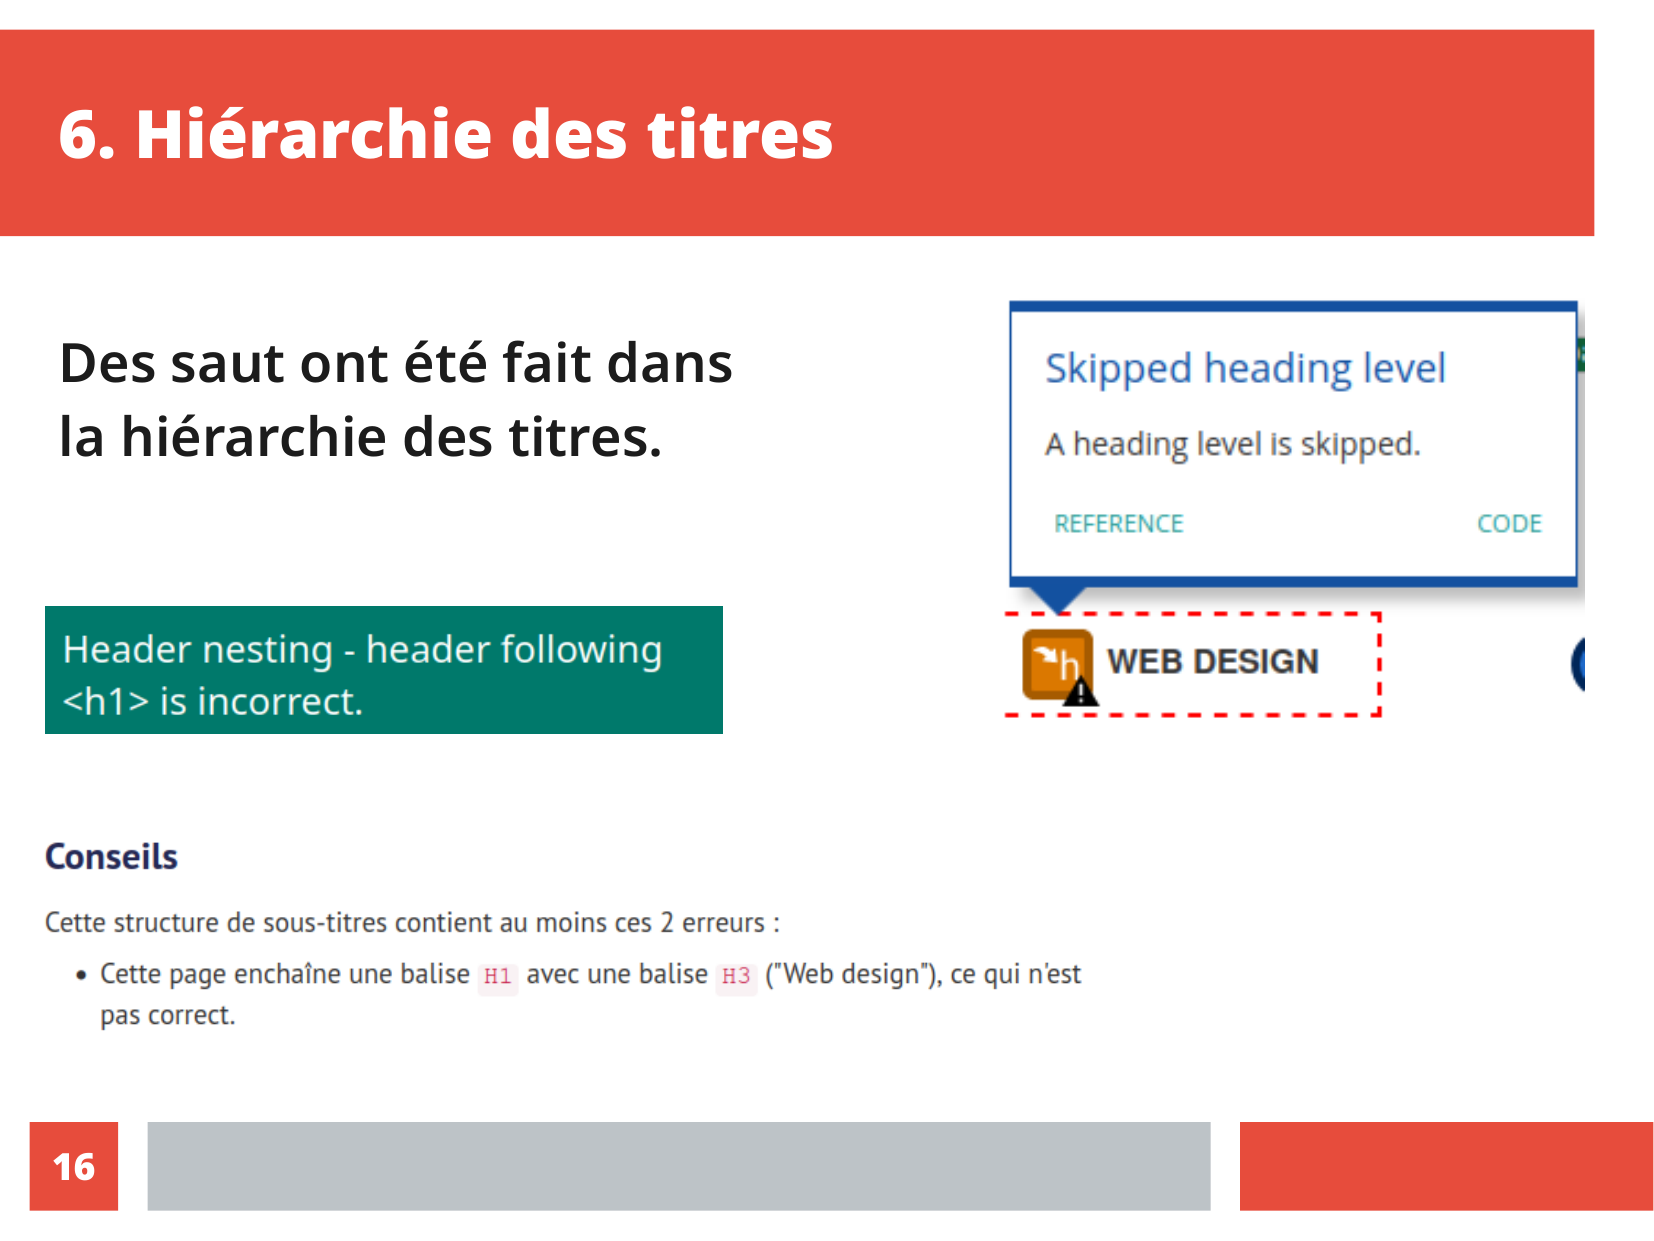

# 6. Hiérarchie des titres
Des saut ont été fait dans la hiérarchie des titres.
16